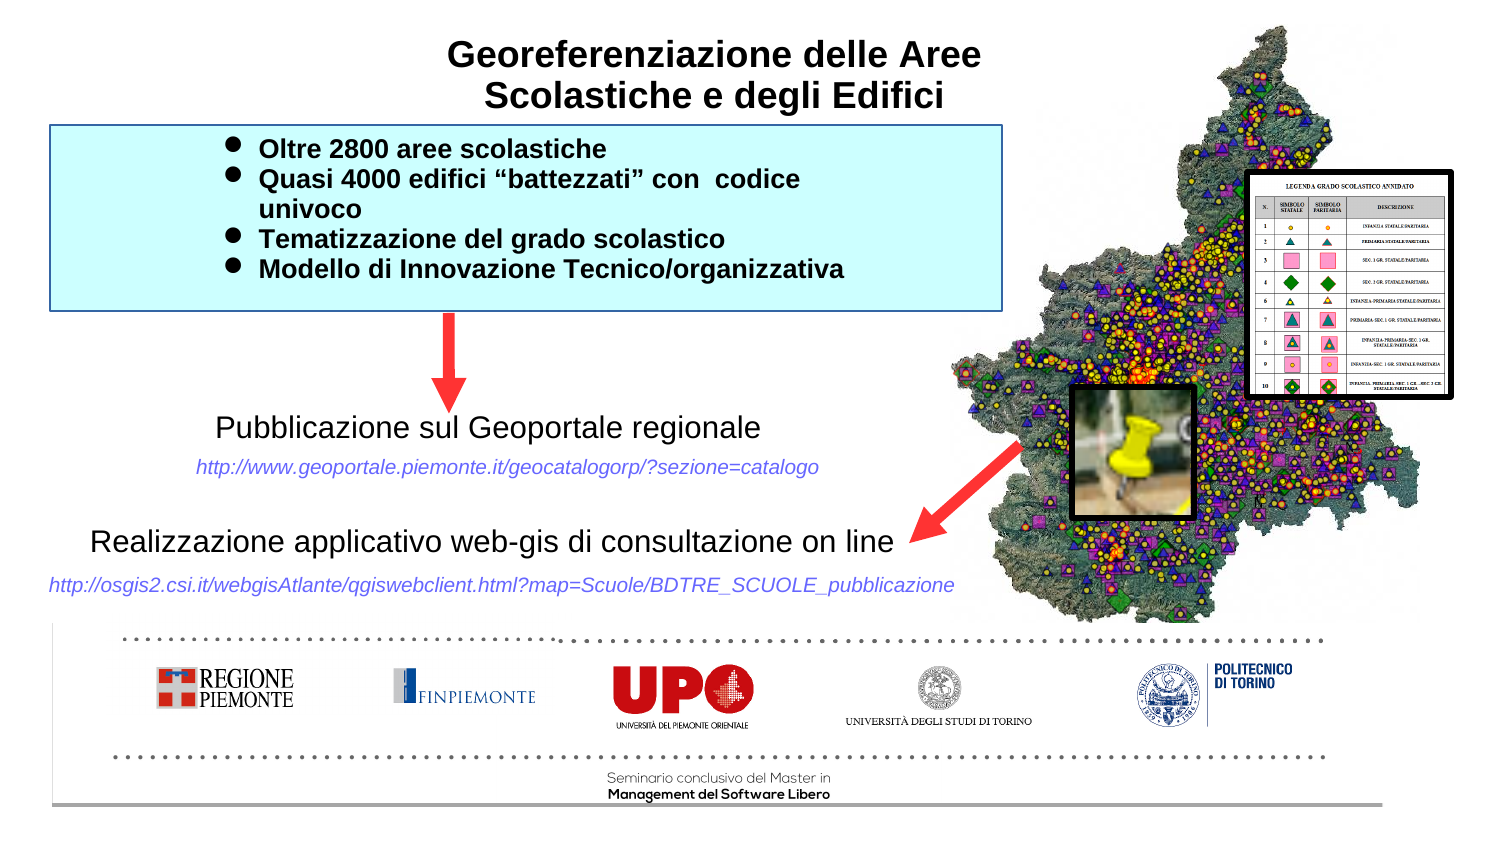

Georeferenziazione delle Aree Scolastiche e degli Edifici
Oltre 2800 aree scolastiche
Quasi 4000 edifici “battezzati” con codice univoco
Tematizzazione del grado scolastico
Modello di Innovazione Tecnico/organizzativa
Pubblicazione sul Geoportale regionale
Realizzazione applicativo web-gis di consultazione on line
http://www.geoportale.piemonte.it/geocatalogorp/?sezione=catalogo
http://osgis2.csi.it/webgisAtlante/qgiswebclient.html?map=Scuole/BDTRE_SCUOLE_pubblicazione